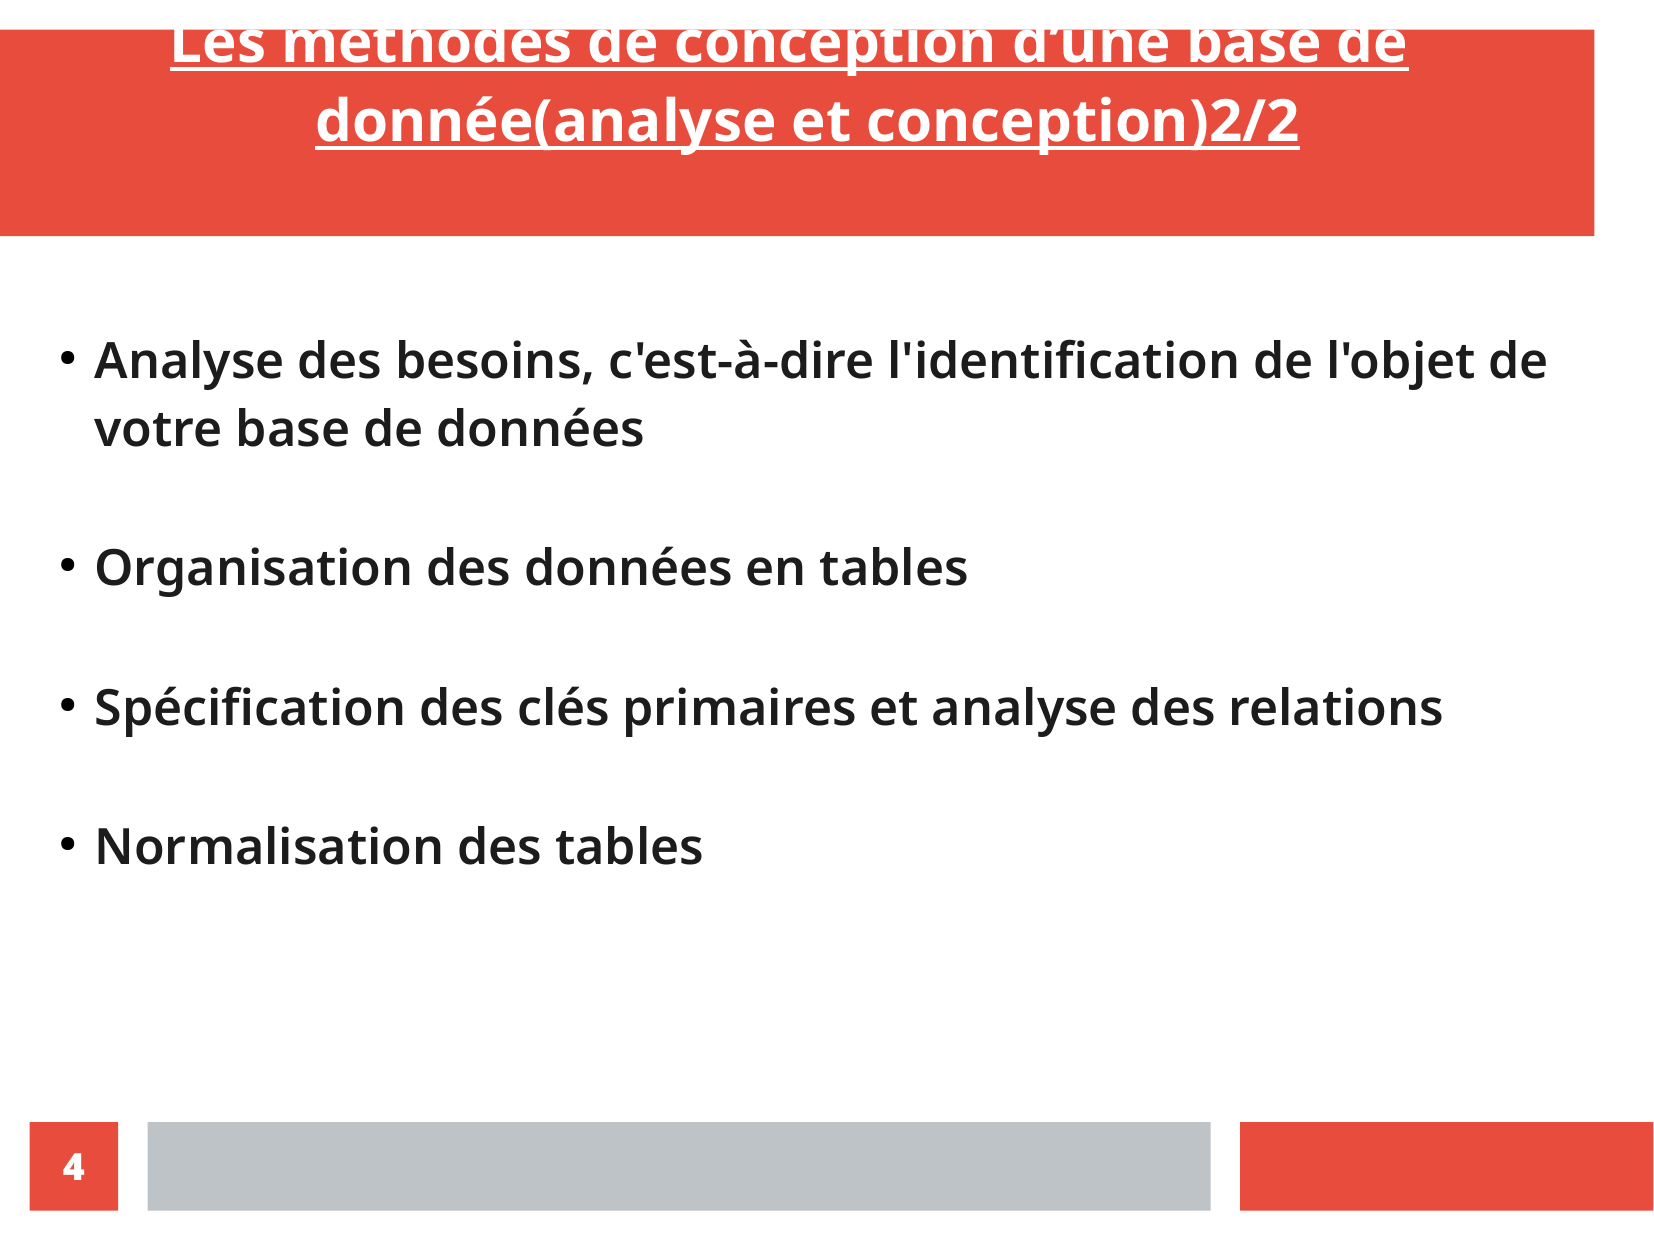

# Les méthodes de conception d’une base de donnée(analyse et conception)2/2
Analyse des besoins, c'est-à-dire l'identification de l'objet de votre base de données
Organisation des données en tables
Spécification des clés primaires et analyse des relations
Normalisation des tables
4